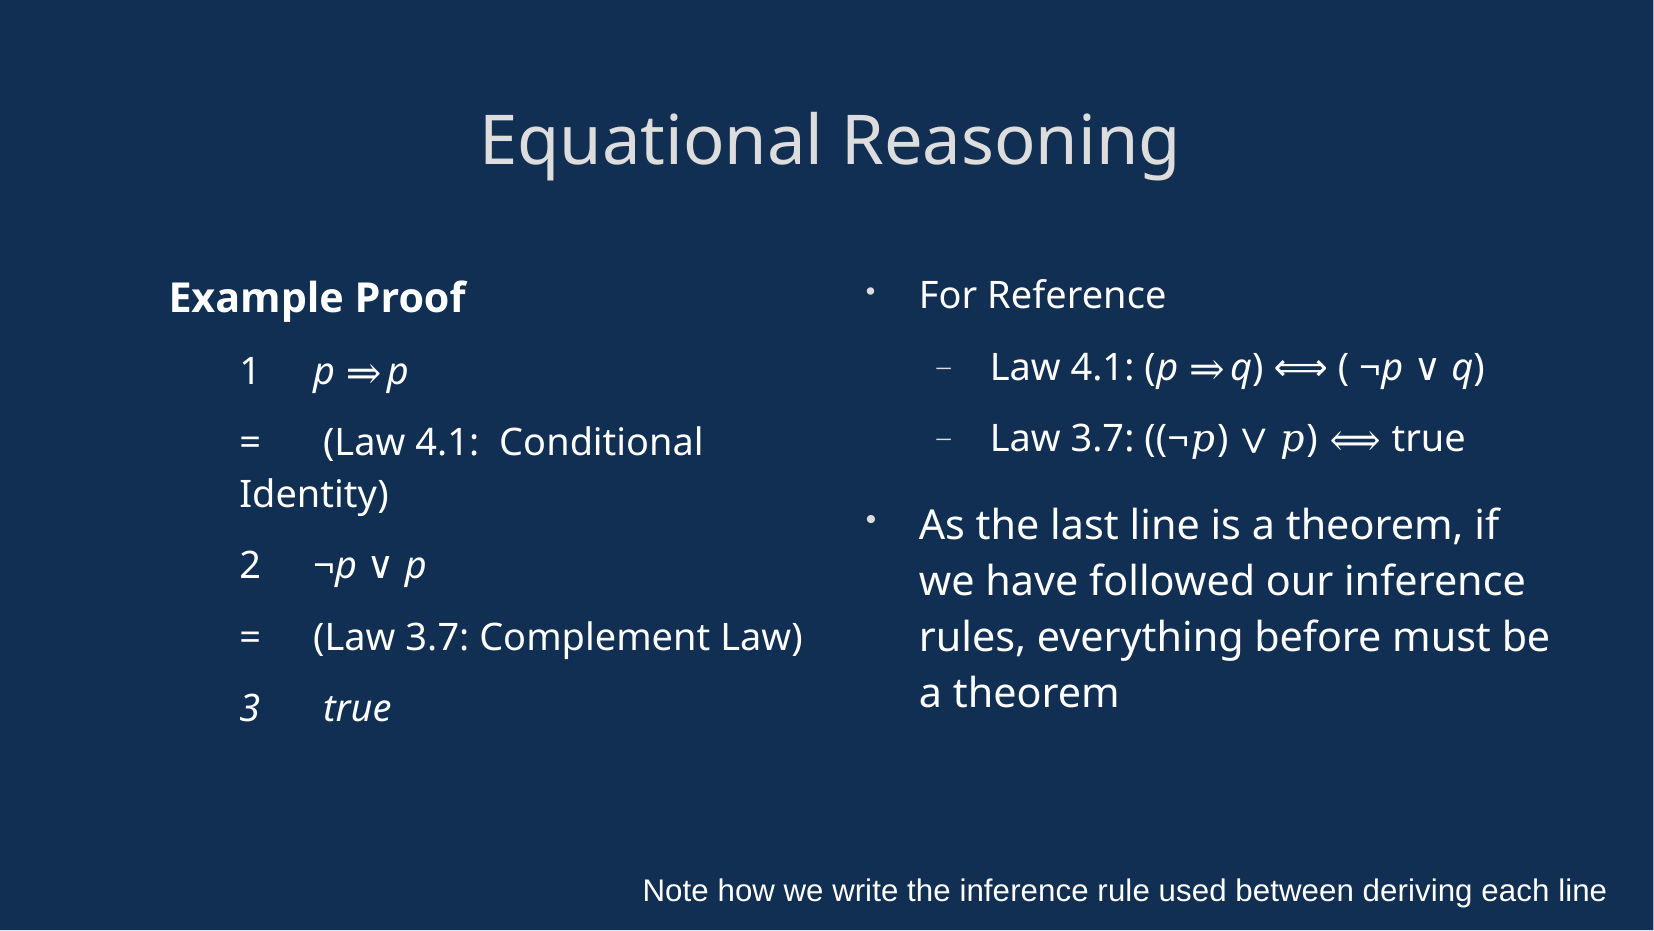

# Equational Reasoning
Example Proof
1	p ⇒ p
=	 (Law 4.1: Conditional Identity)
2	¬p ∨ p
=	(Law 3.7: Complement Law)
3	 true
For Reference
Law 4.1: (p ⇒ q) ⟺ ( ¬p ∨ q)
Law 3.7: ((¬𝑝) ∨ 𝑝) ⟺ true
As the last line is a theorem, if we have followed our inference rules, everything before must be a theorem
Note how we write the inference rule used between deriving each line